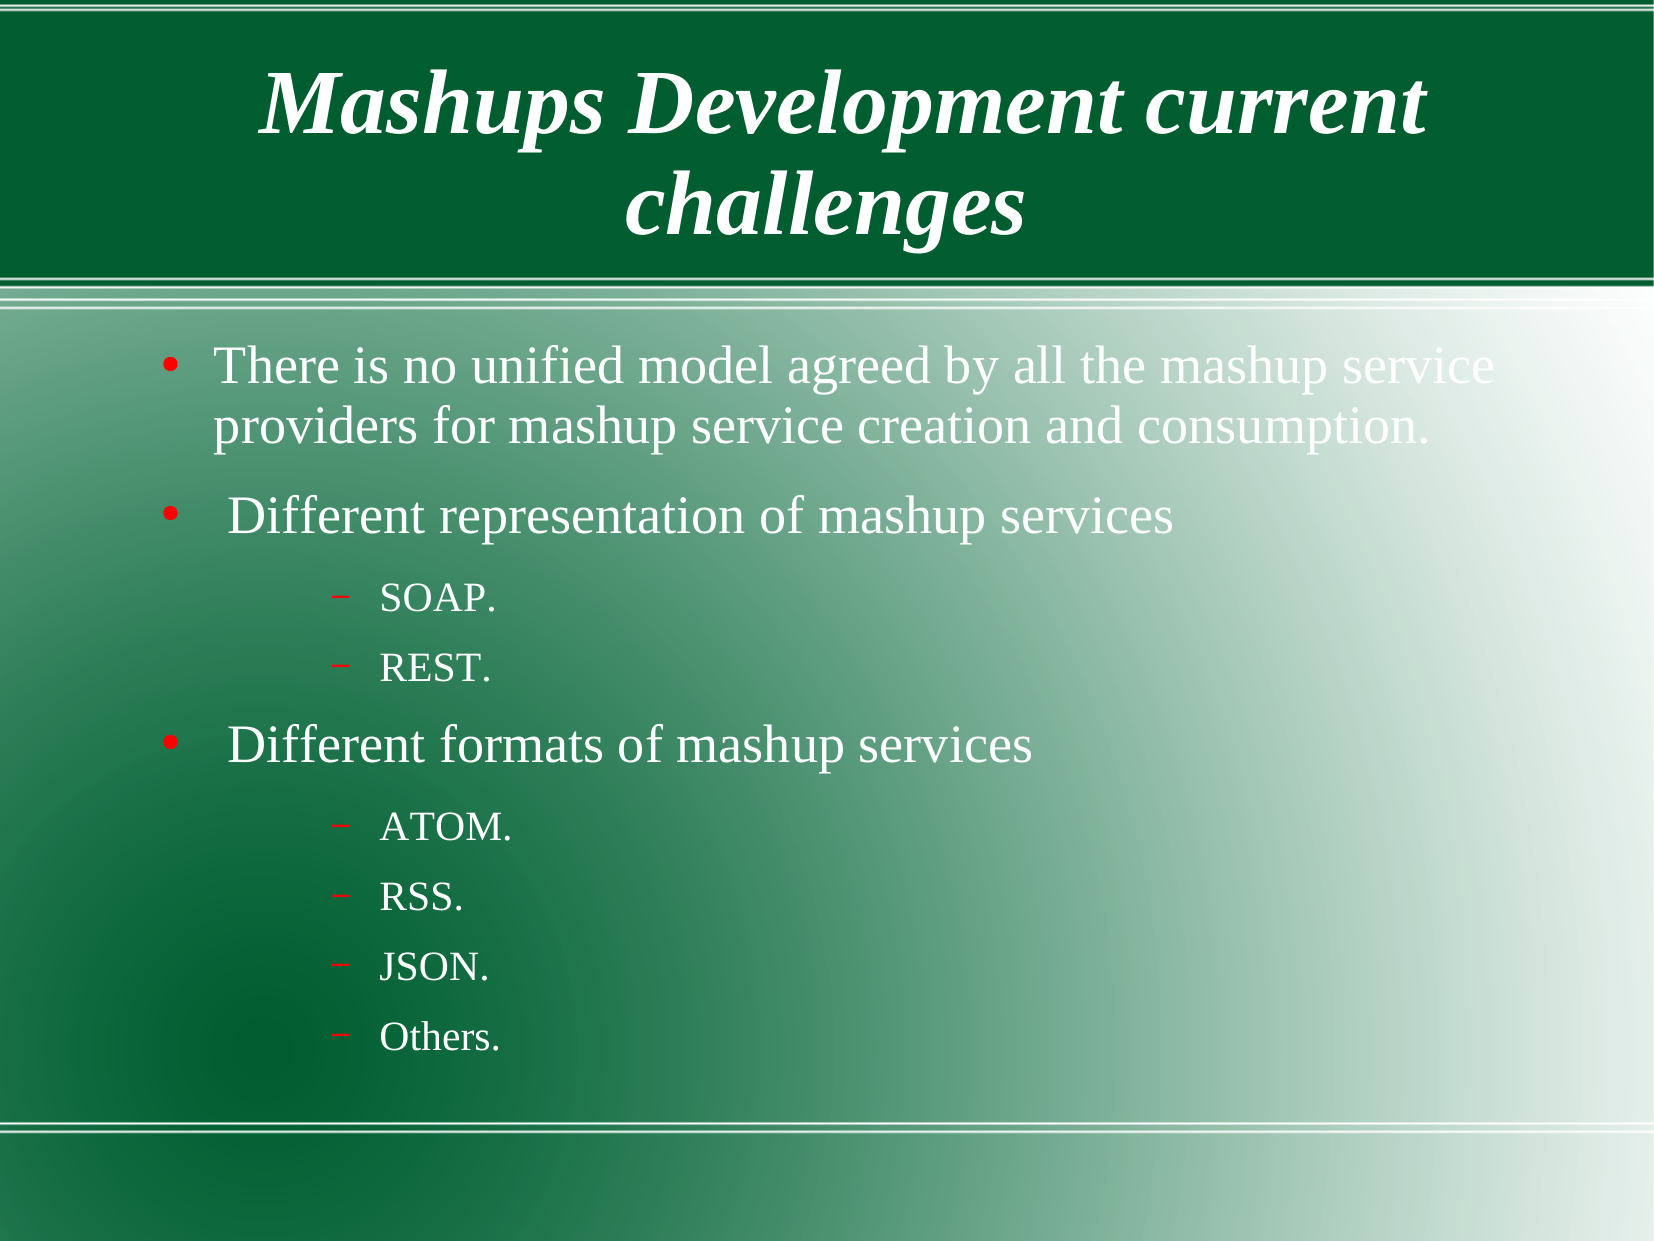

# Mashups Development current challenges
There is no unified model agreed by all the mashup service providers for mashup service creation and consumption.
 Different representation of mashup services
SOAP.
REST.
 Different formats of mashup services
ATOM.
RSS.
JSON.
Others.